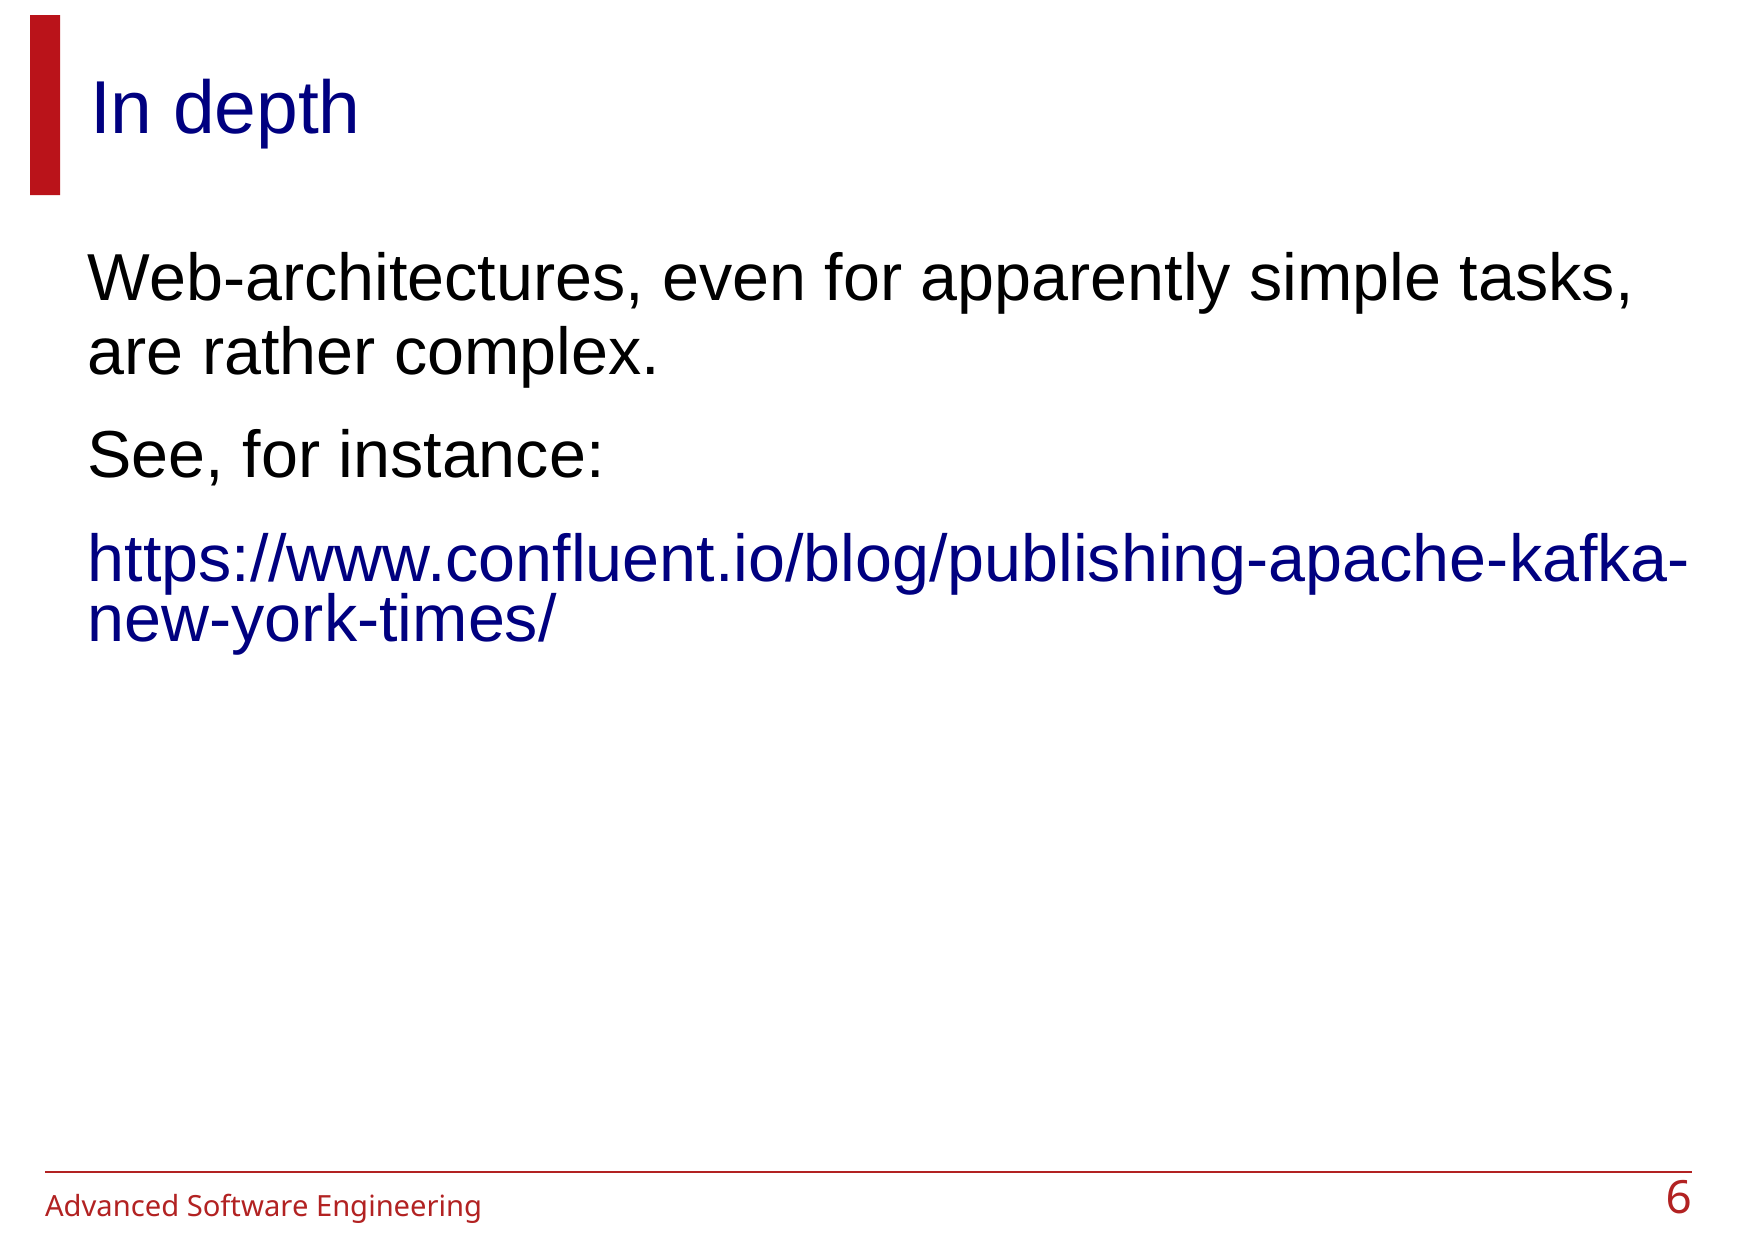

# In depth
Web-architectures, even for apparently simple tasks, are rather complex.
See, for instance:
https://www.confluent.io/blog/publishing-apache-kafka-new-york-times/
6
Advanced Software Engineering